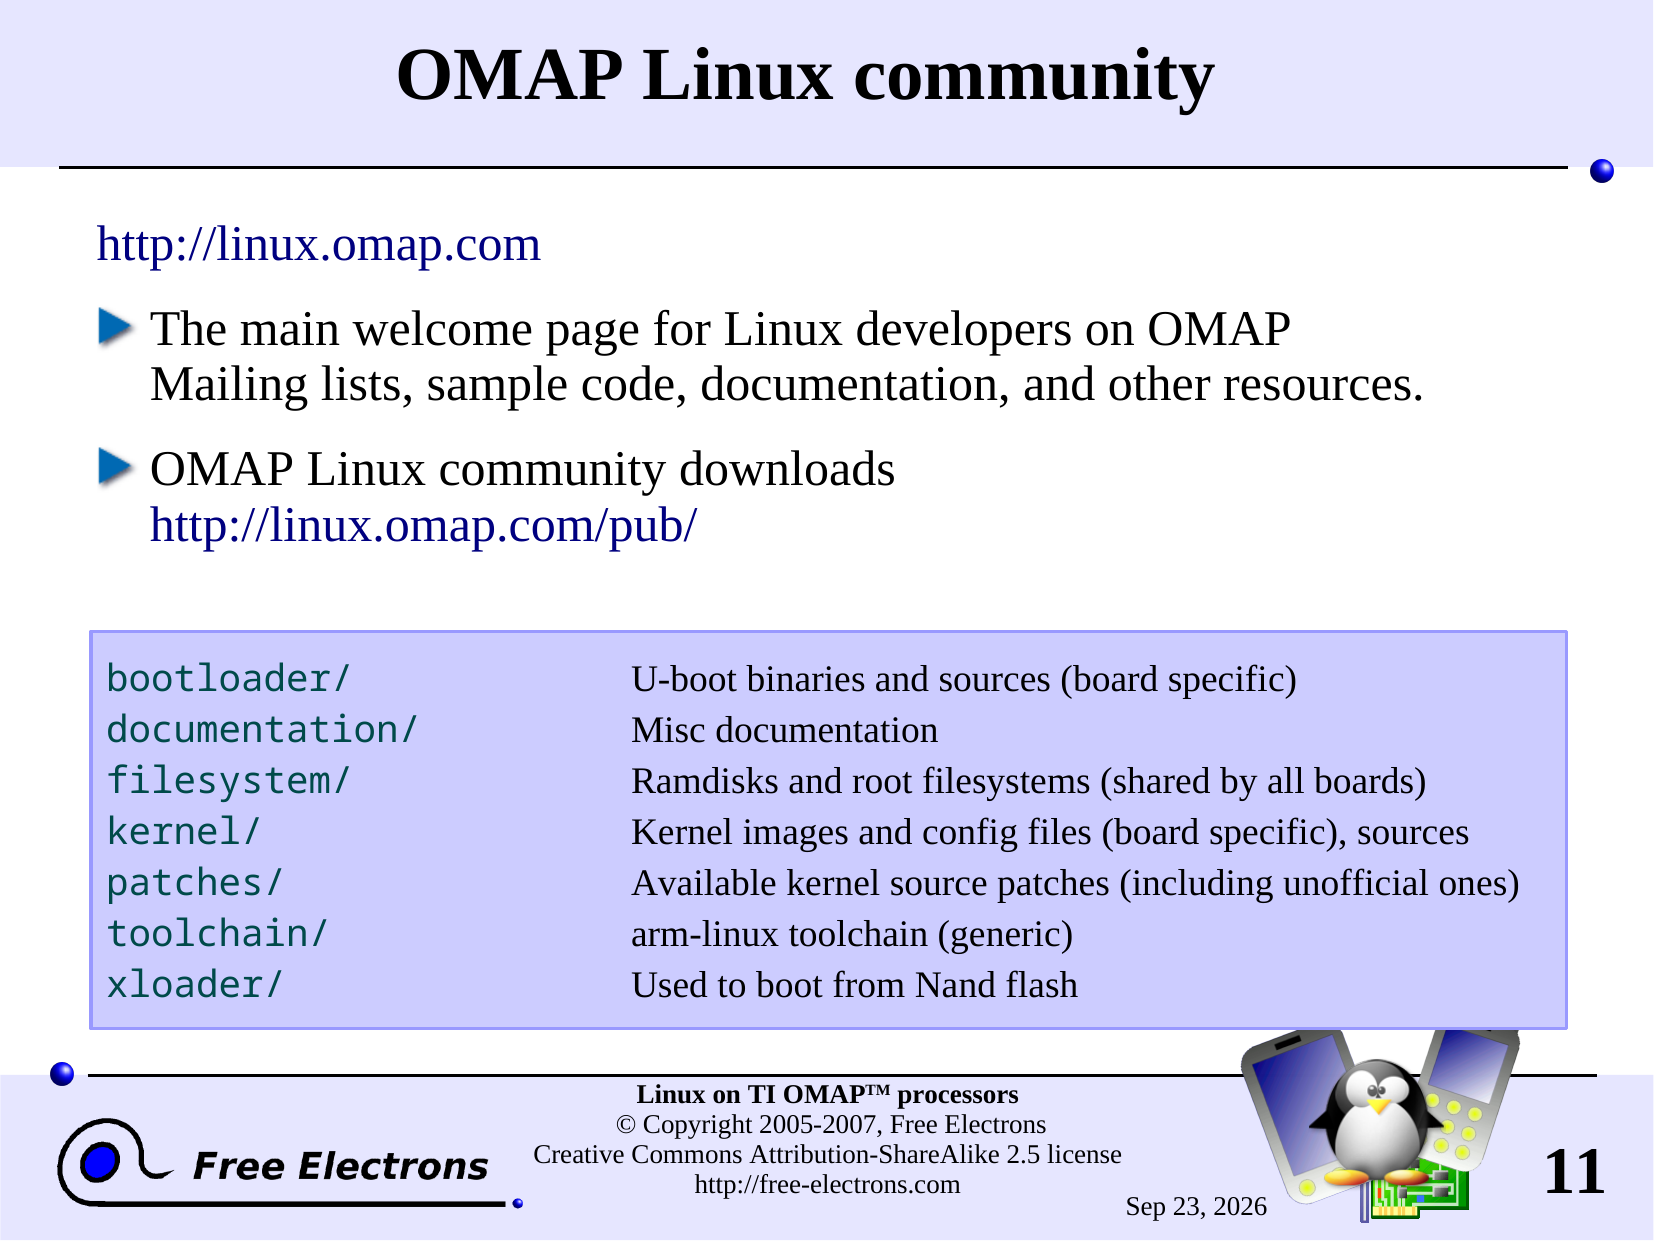

# OMAP Linux community
http://linux.omap.com
The main welcome page for Linux developers on OMAP
Mailing lists, sample code, documentation, and other resources.
OMAP Linux community downloads
http://linux.omap.com/pub/
bootloader/				U-boot binaries and sources (board specific)
documentation/			Misc documentation
filesystem/				Ramdisks and root filesystems (shared by all boards)
kernel/					Kernel images and config files (board specific), sources
patches/					Available kernel source patches (including unofficial ones)
toolchain/				arm-linux toolchain (generic)
xloader/					Used to boot from Nand flash